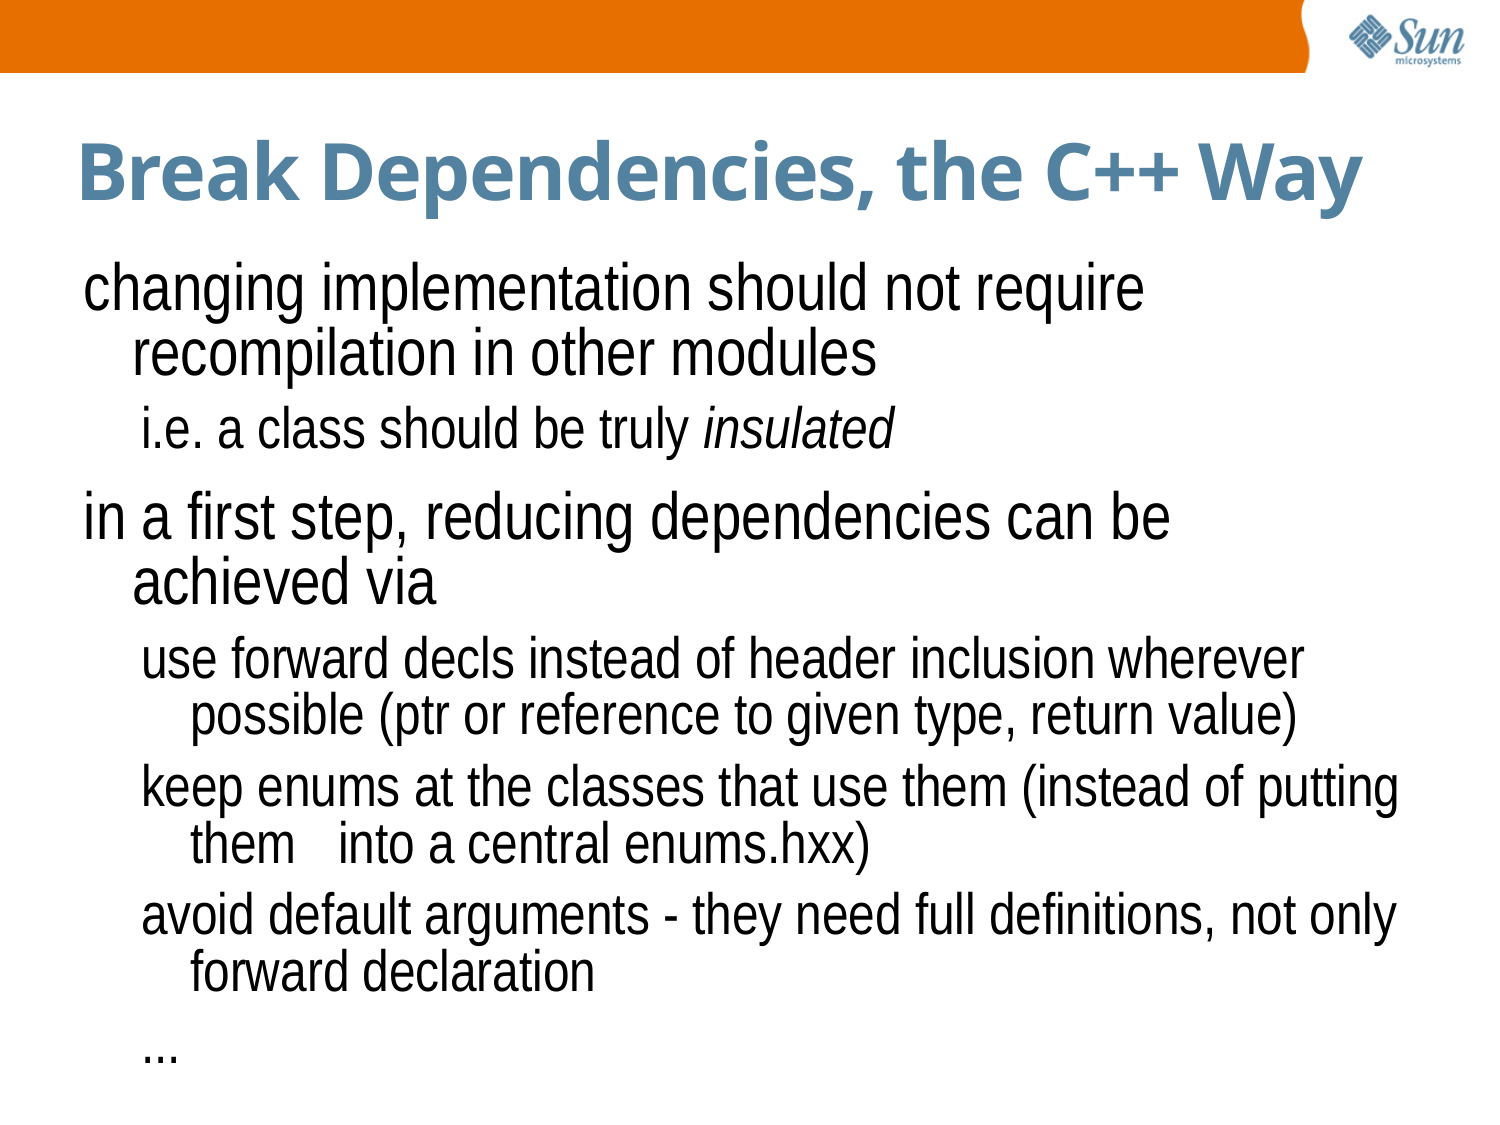

# Break Dependencies, the C++ Way
changing implementation should not require recompilation in other modules
i.e. a class should be truly insulated
in a first step, reducing dependencies can be achieved via
use forward decls instead of header inclusion wherever possible (ptr or reference to given type, return value)
keep enums at the classes that use them (instead of putting them	into a central enums.hxx)
avoid default arguments - they need full definitions, not only forward declaration
...